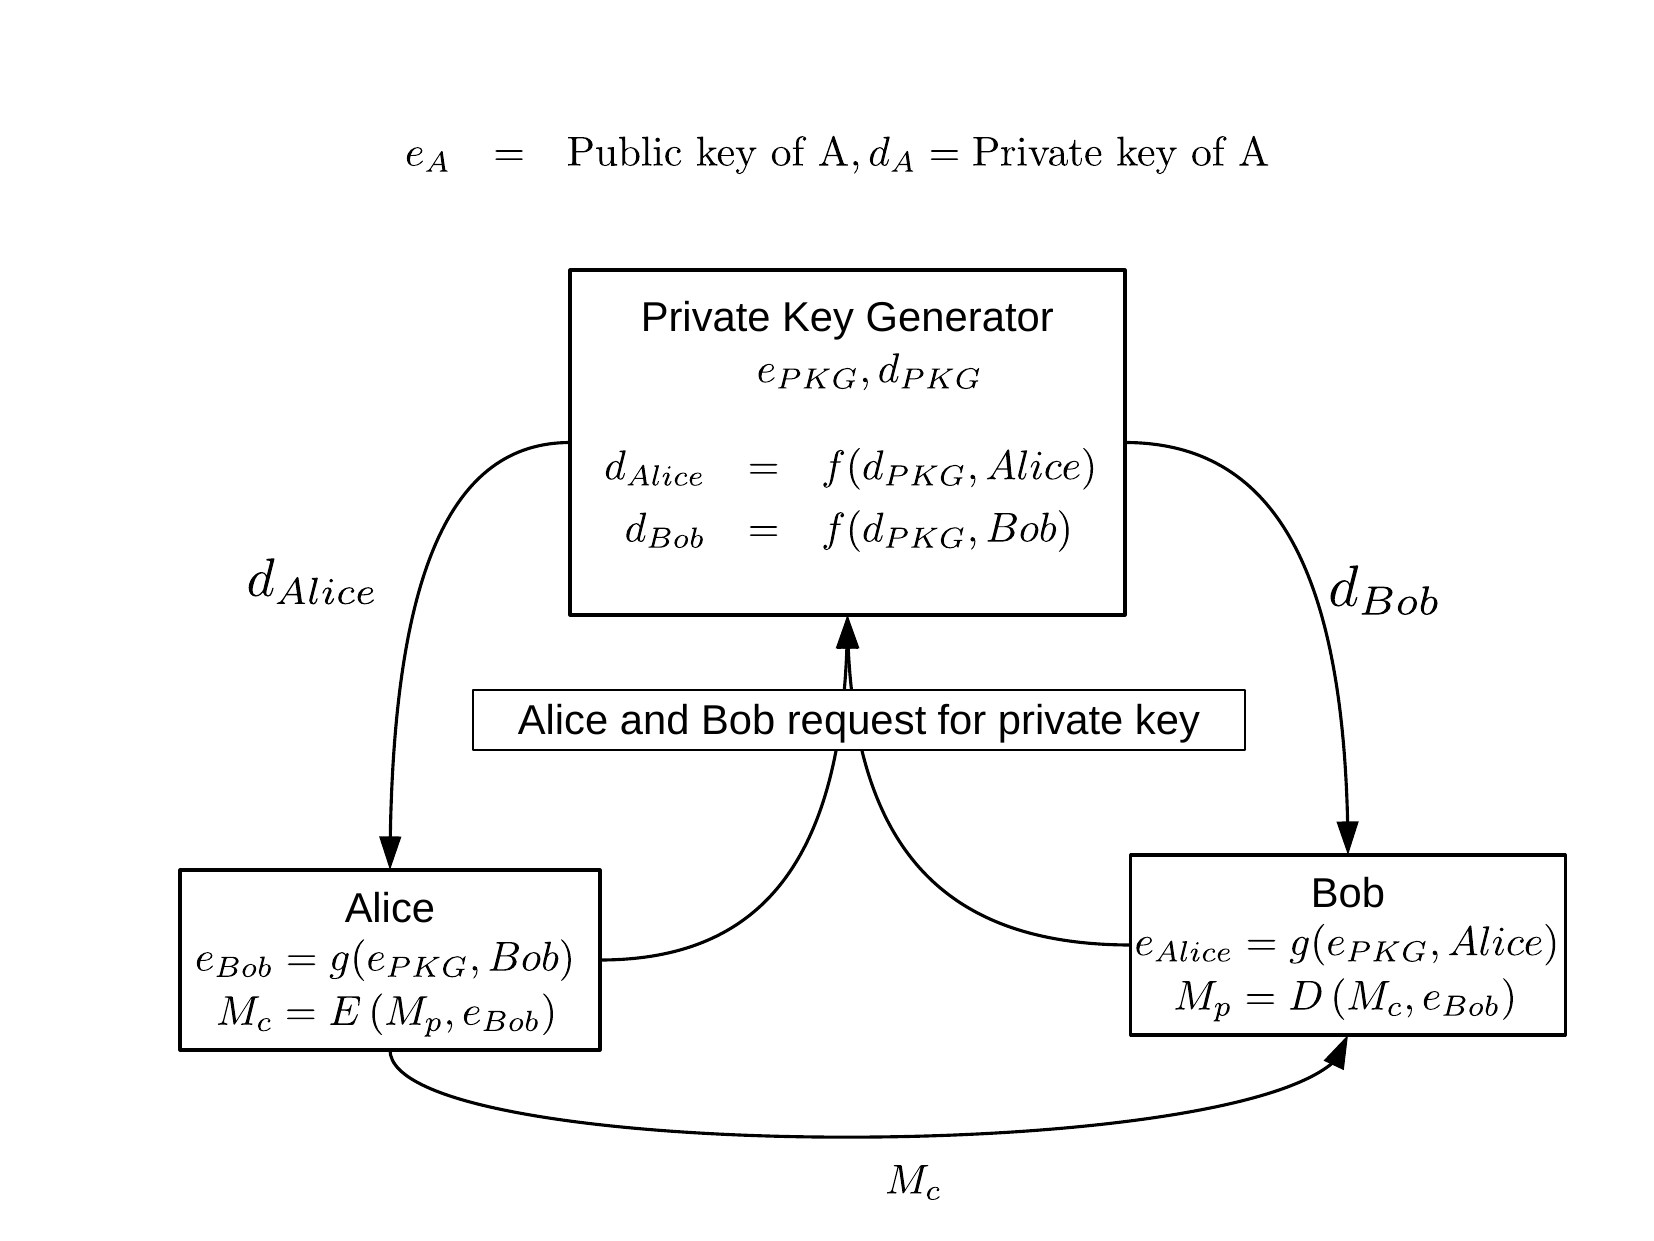

Private Key Generator
Alice and Bob request for private key
Bob
Alice